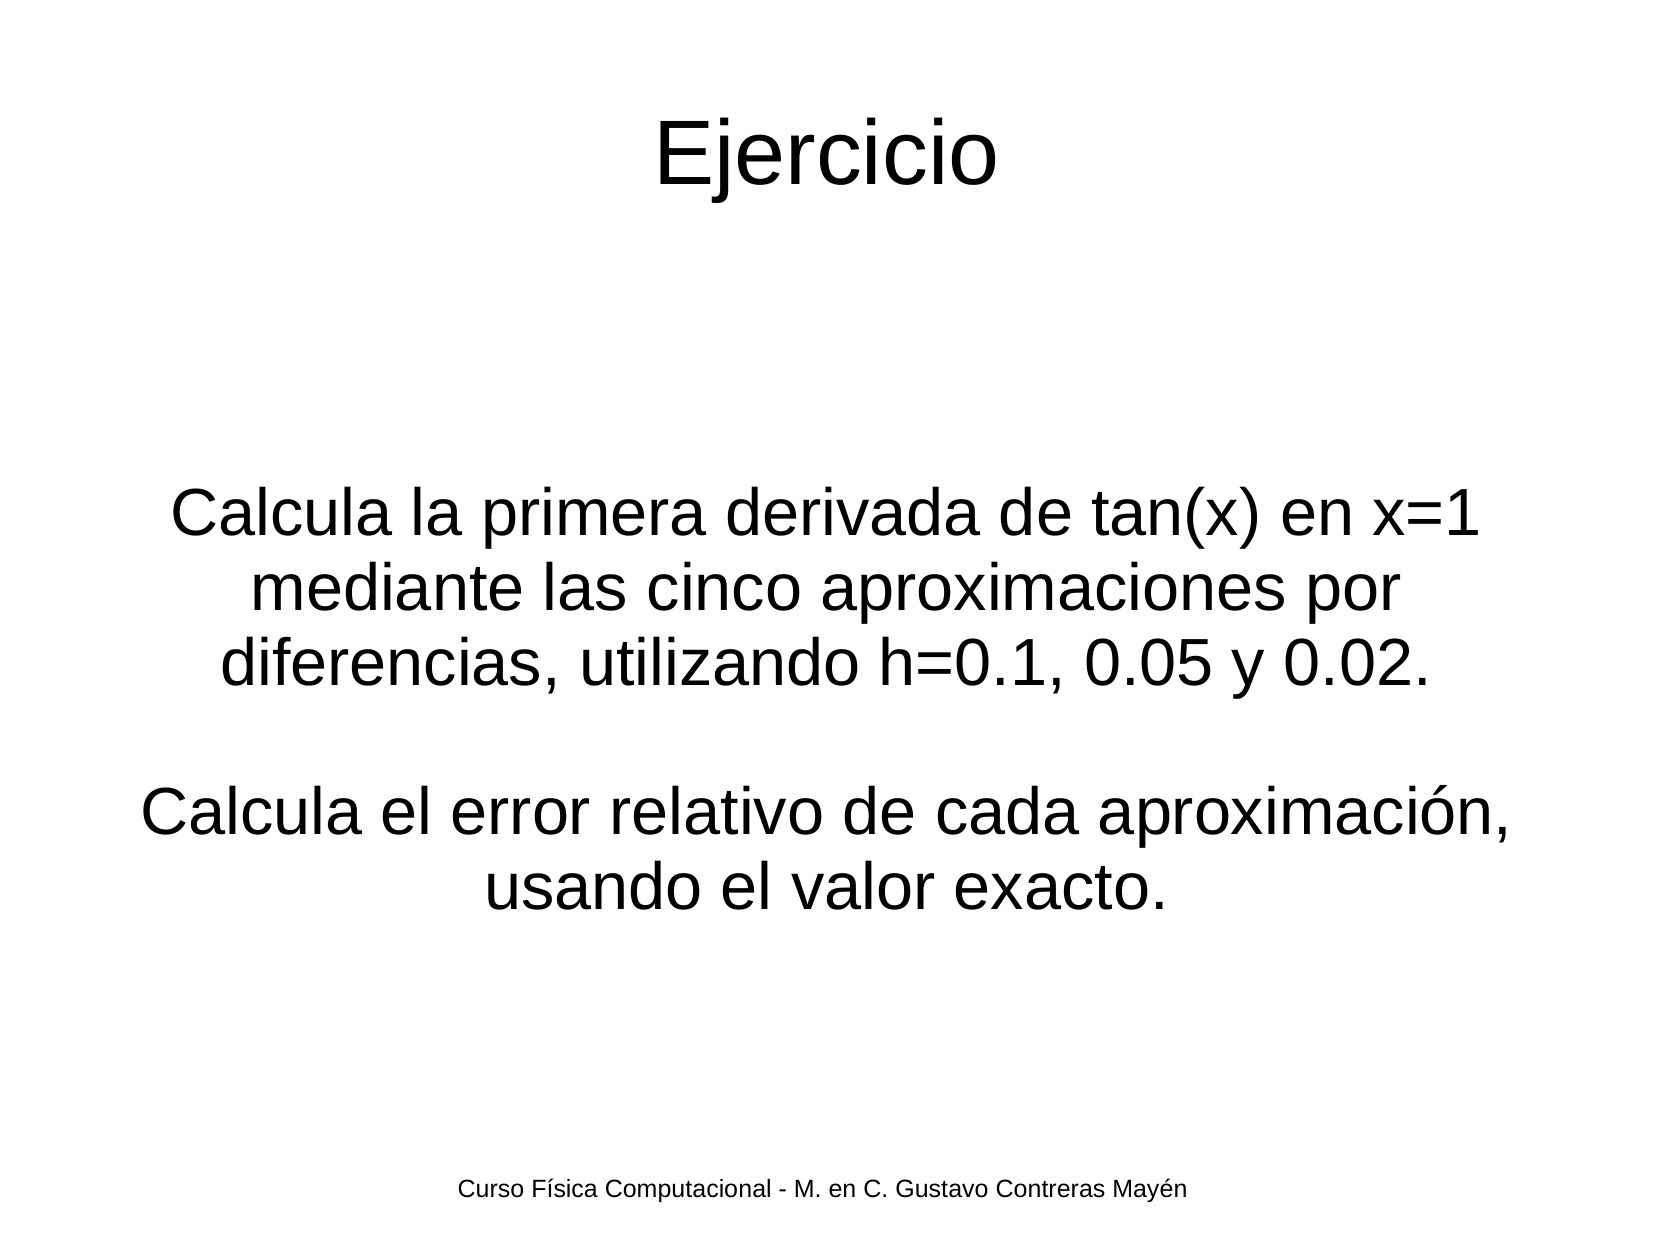

# Ejercicio
Calcula la primera derivada de tan(x) en x=1 mediante las cinco aproximaciones por diferencias, utilizando h=0.1, 0.05 y 0.02.
Calcula el error relativo de cada aproximación, usando el valor exacto.